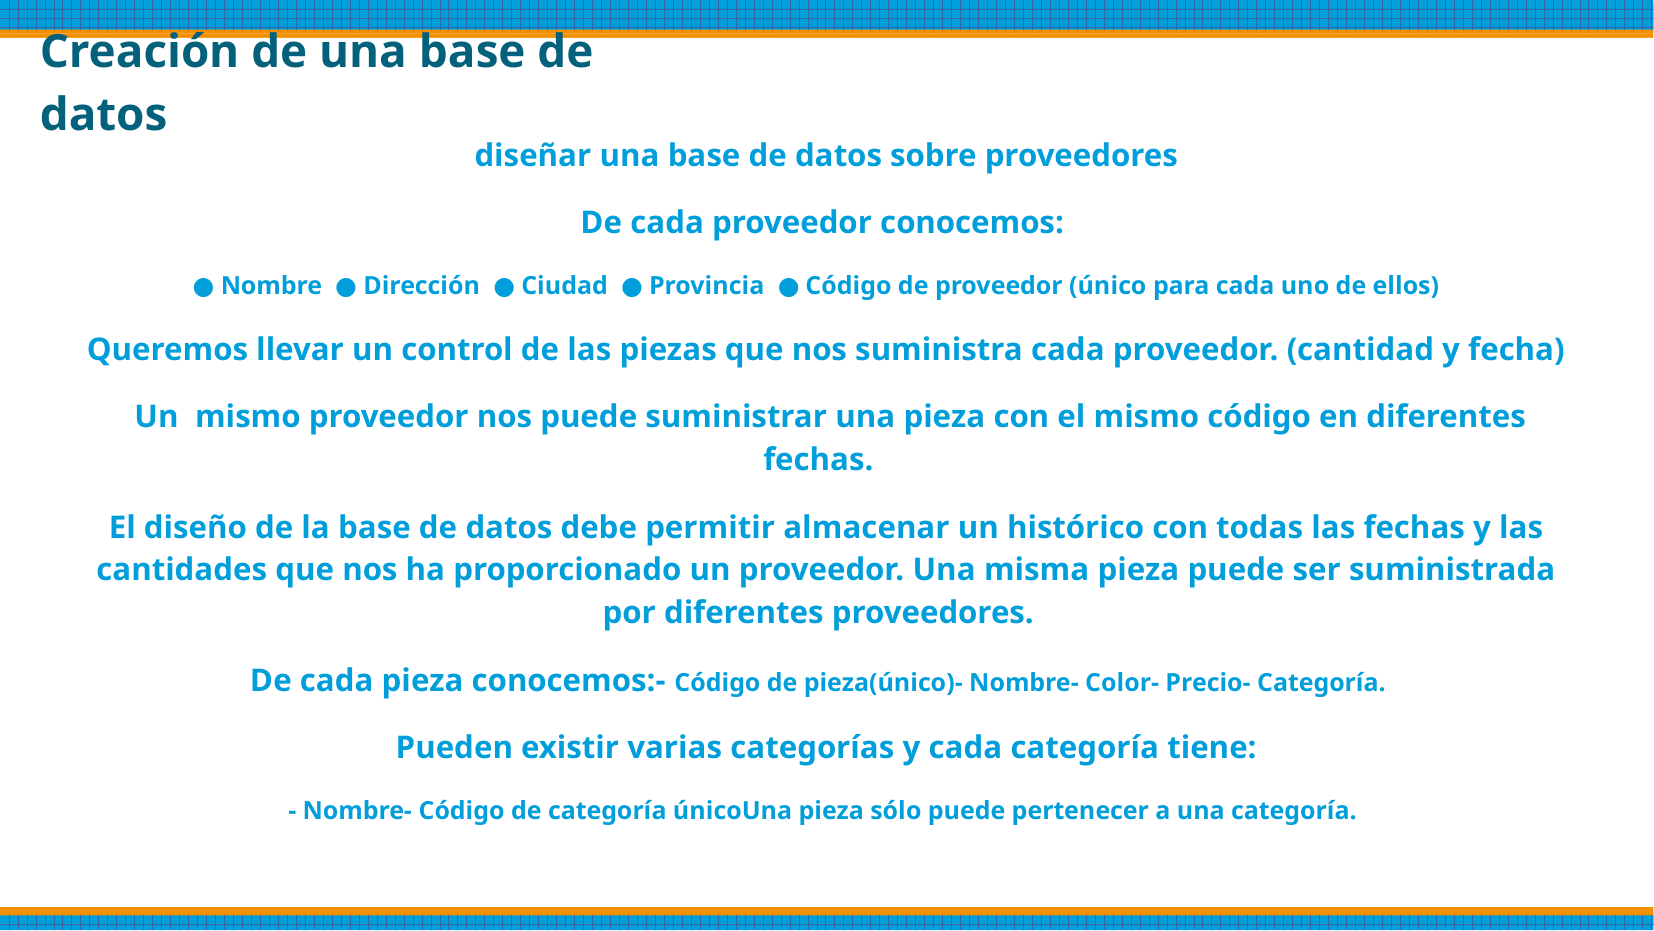

Creación de una base de datos
# diseñar una base de datos sobre proveedores
De cada proveedor conocemos:
 ● Nombre  ● Dirección  ● Ciudad  ● Provincia  ● Código de proveedor (único para cada uno de ellos)
Queremos llevar un control de las piezas que nos suministra cada proveedor. (cantidad y fecha)
 Un mismo proveedor nos puede suministrar una pieza con el mismo código en diferentes fechas.
El diseño de la base de datos debe permitir almacenar un histórico con todas las fechas y las cantidades que nos ha proporcionado un proveedor. Una misma pieza puede ser suministrada por diferentes proveedores.
De cada pieza conocemos:- Código de pieza(único)- Nombre- Color- Precio- Categoría.
Pueden existir varias categorías y cada categoría tiene:
- Nombre- Código de categoría únicoUna pieza sólo puede pertenecer a una categoría.